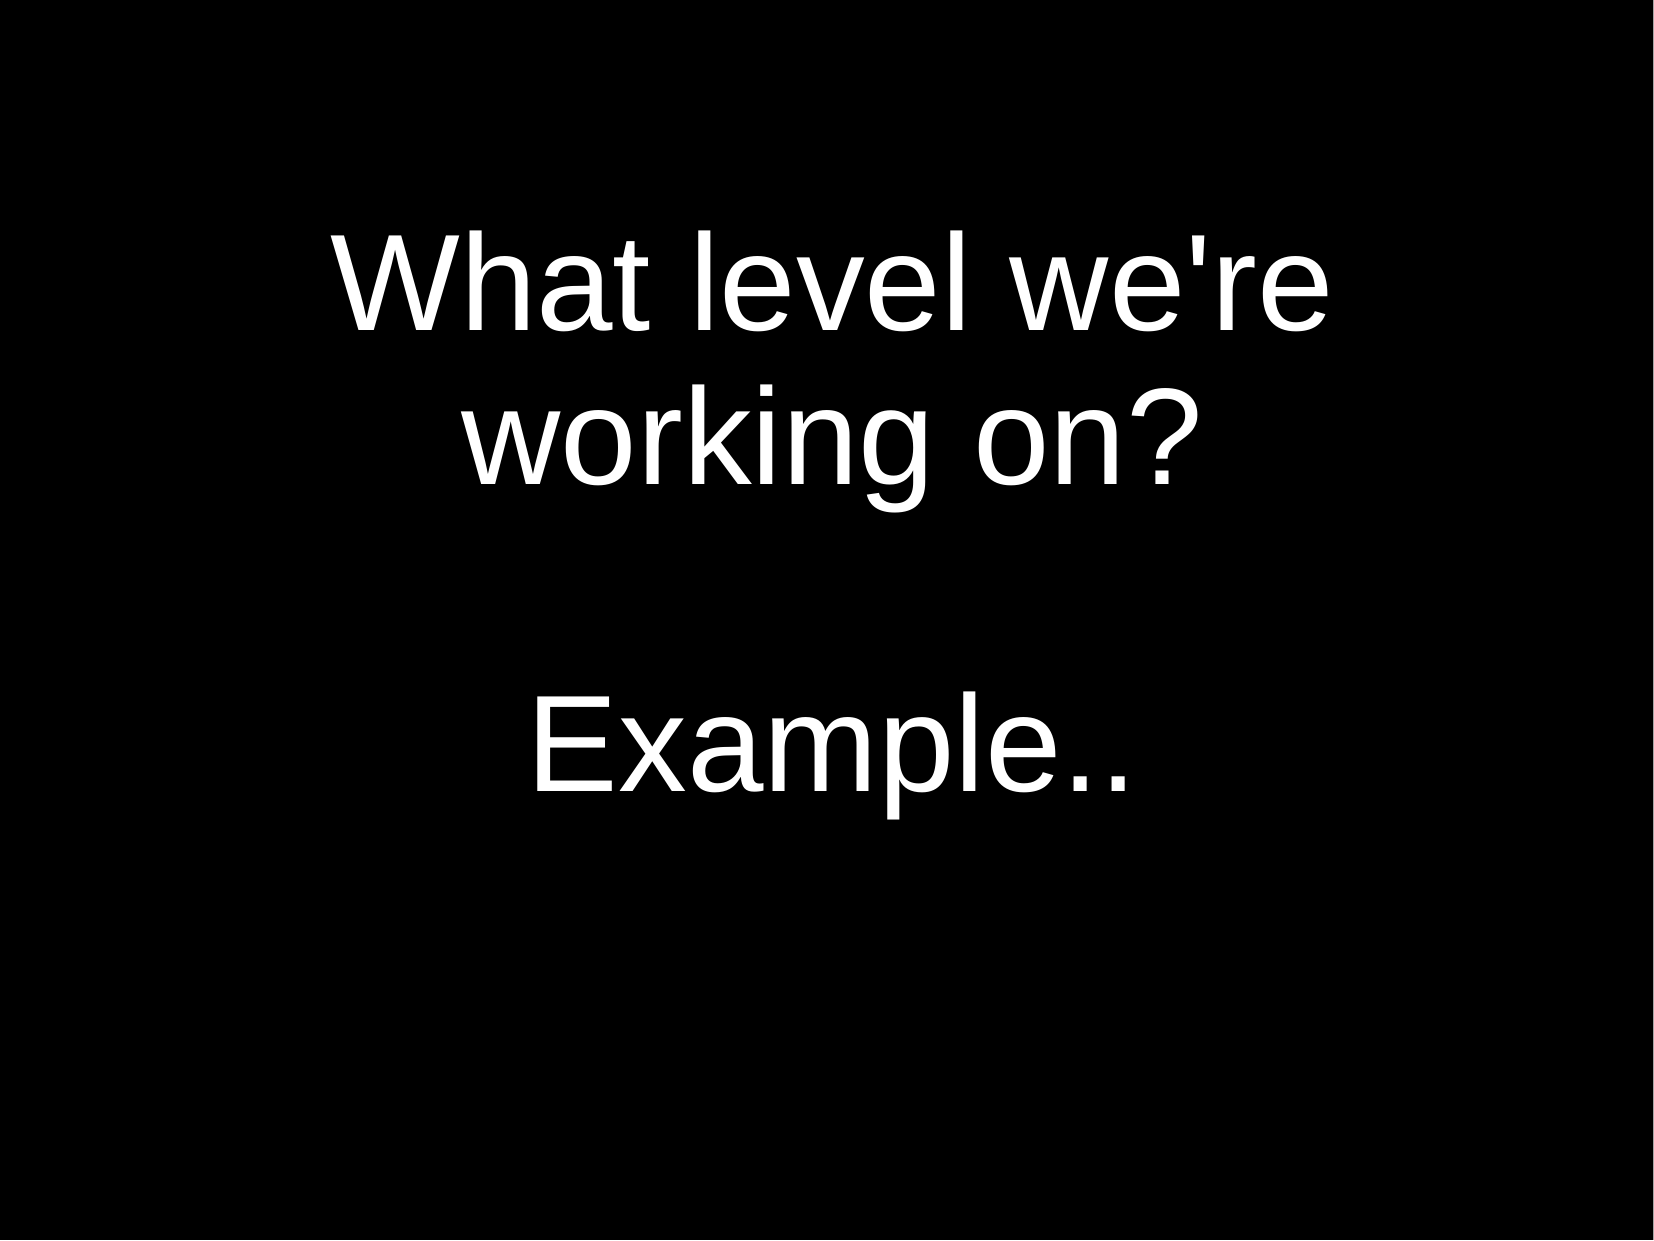

# What level we're working on?
Example..